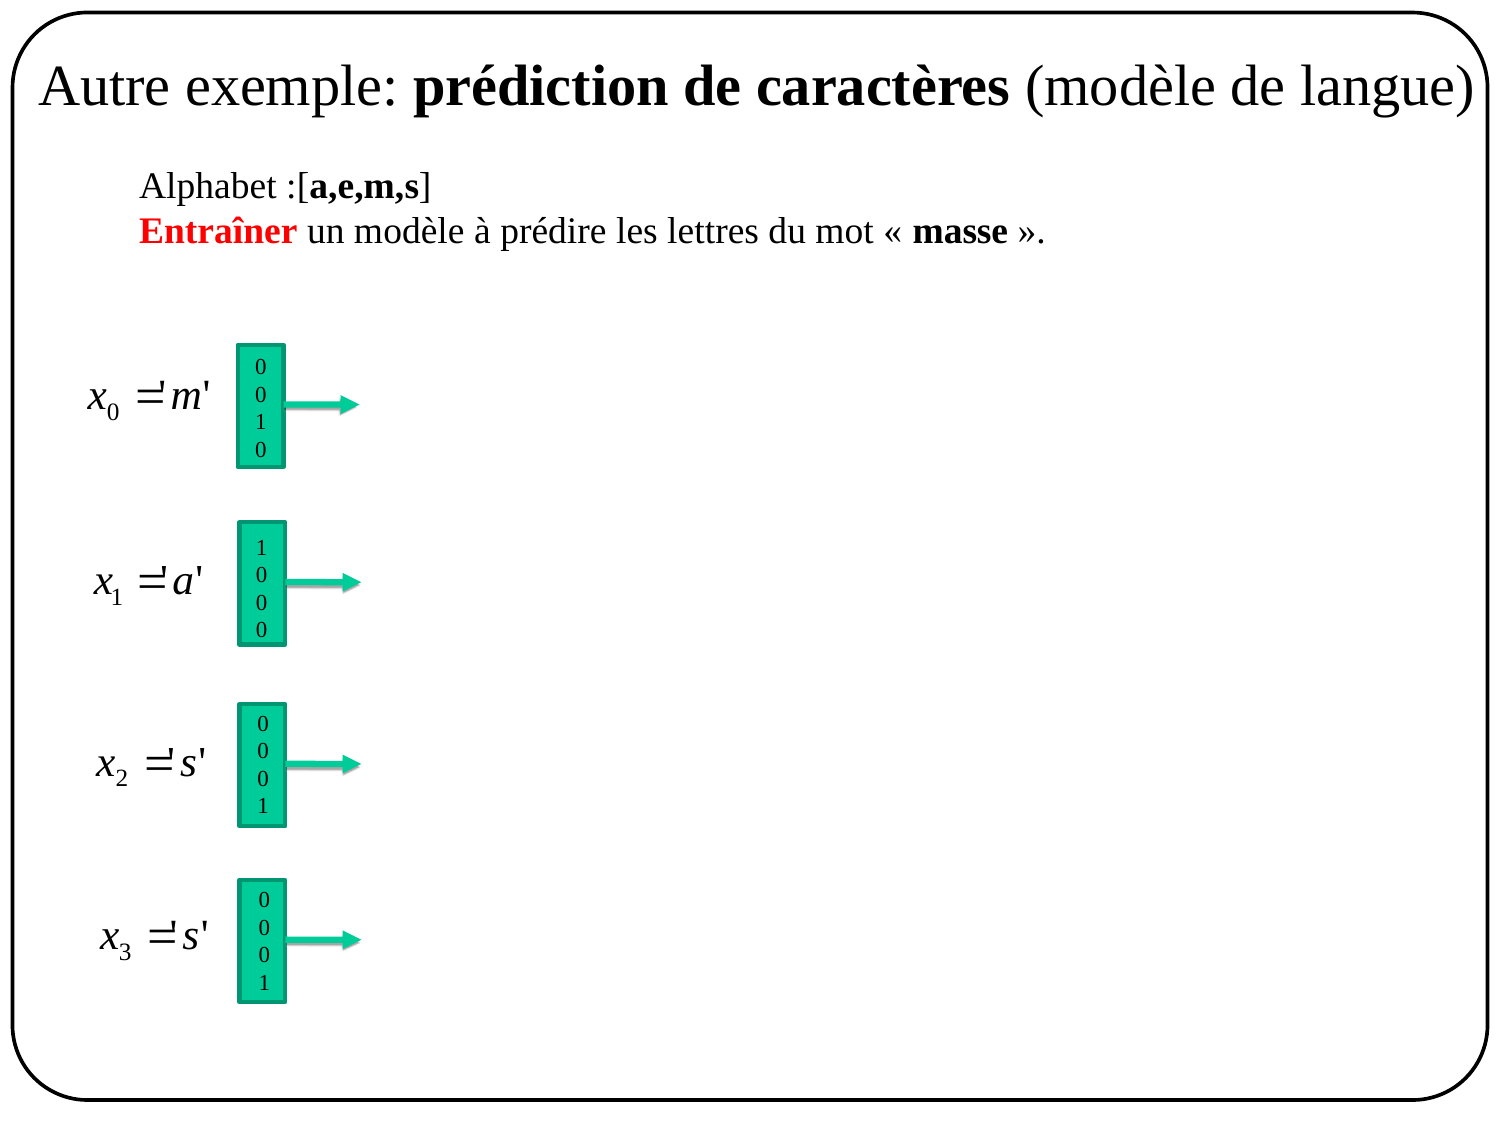

Autre exemple: prédiction de caractères (modèle de langue)
Alphabet :[a,e,m,s]
Entraîner un modèle à prédire les lettres du mot « masse ».
0
0
1
0
1
0
0
0
0
0
0
1
0
0
0
1